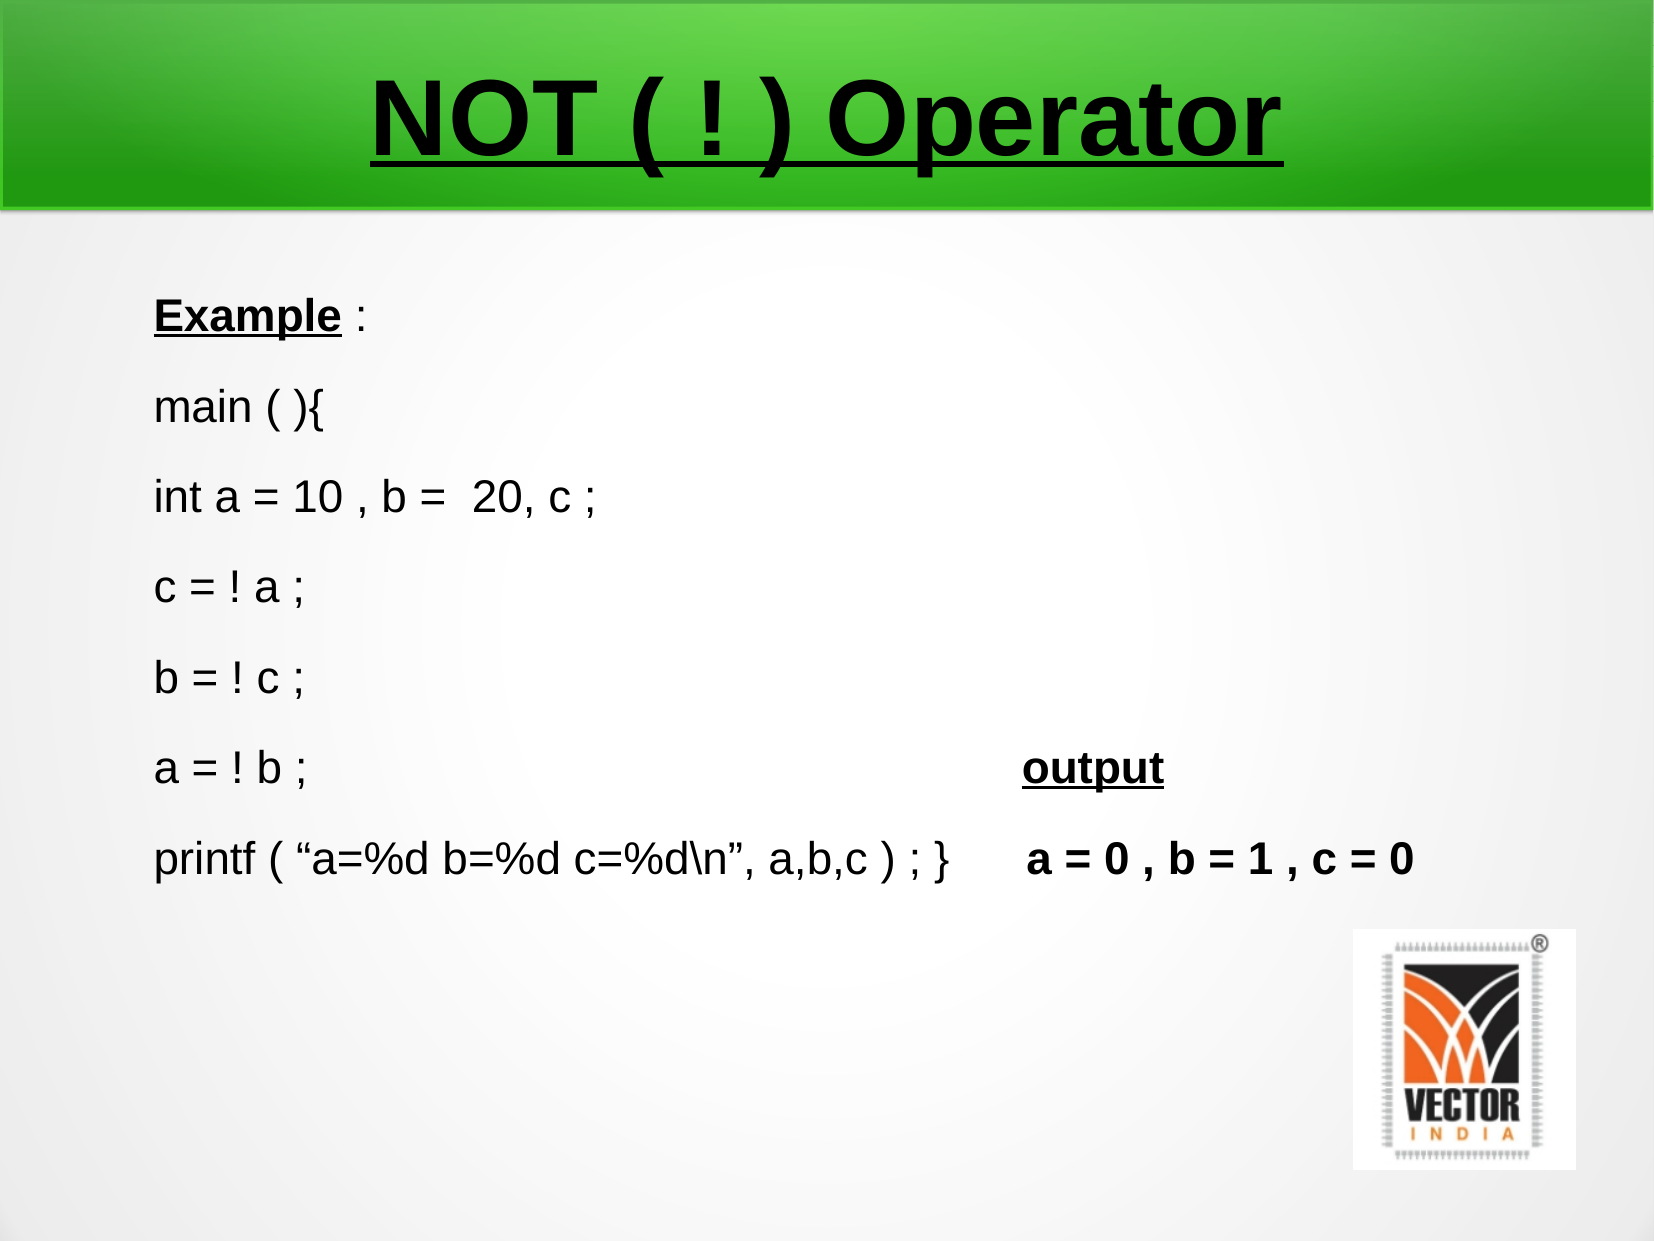

# NOT ( ! ) Operator
Example :
main ( ){
int a = 10 , b = 20, c ;
c = ! a ;
b = ! c ;
a = ! b ; output
printf ( “a=%d b=%d c=%d\n”, a,b,c ) ; } a = 0 , b = 1 , c = 0